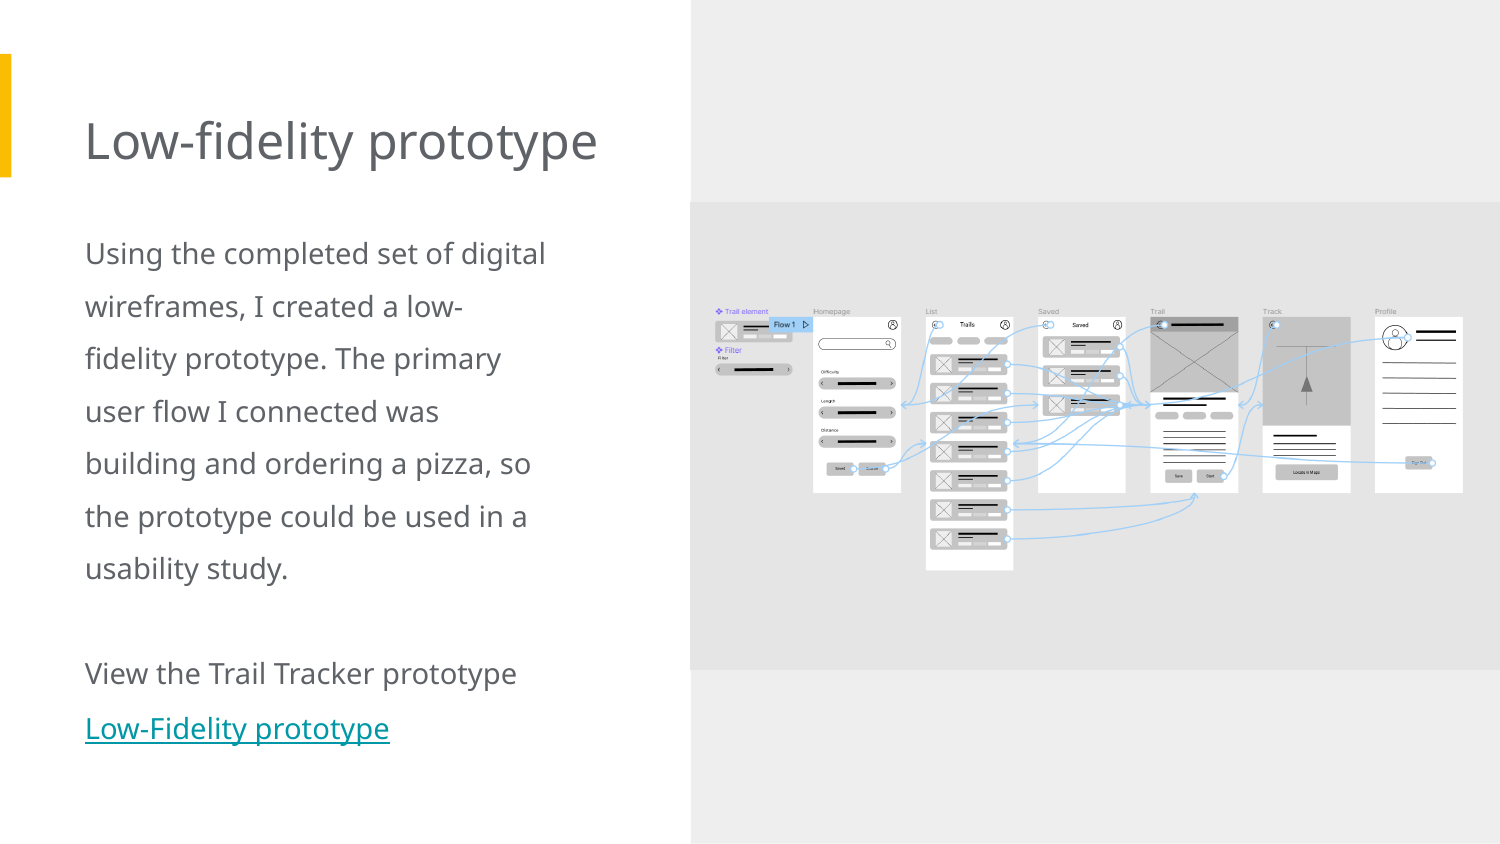

Low-fidelity prototype
Using the completed set of digital wireframes, I created a low-fidelity prototype. The primary user flow I connected was building and ordering a pizza, so the prototype could be used in a usability study.
View the Trail Tracker prototype
Low-Fidelity prototype